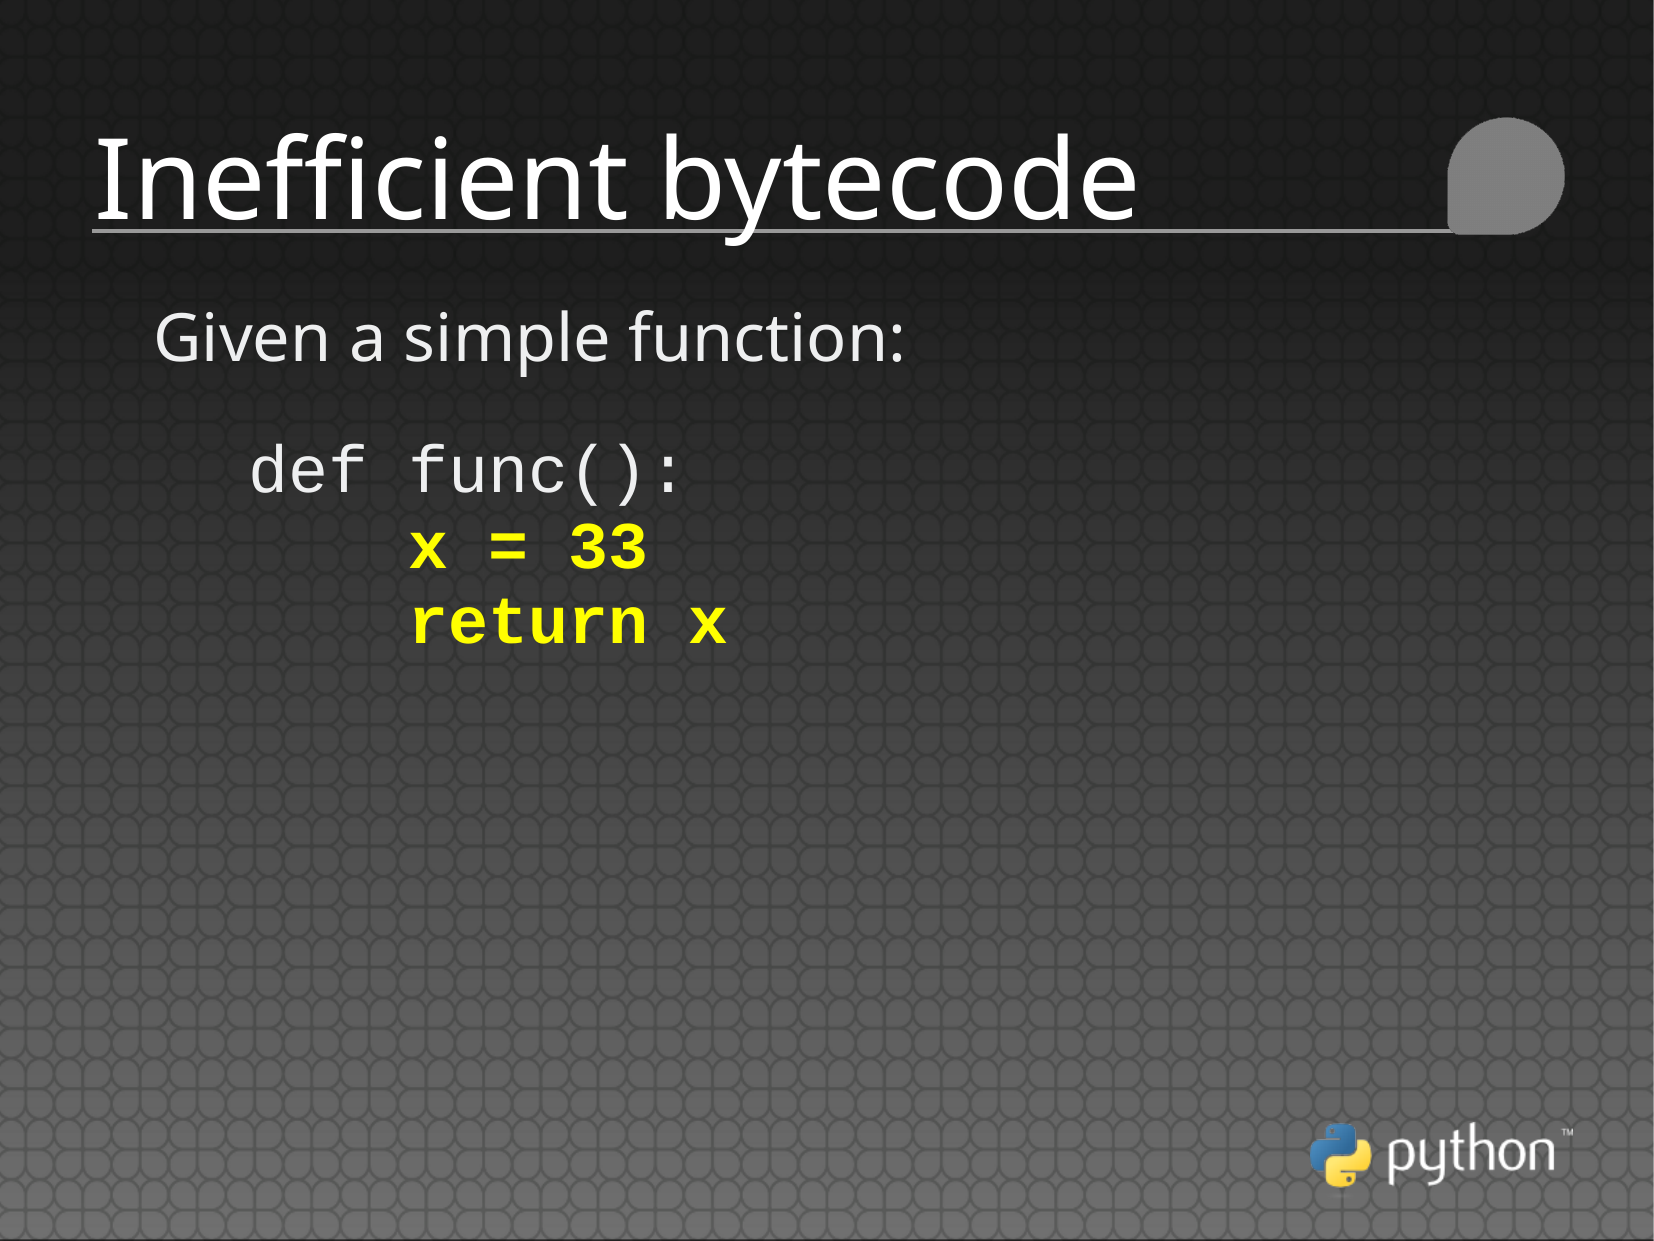

Inefficient bytecode
Given a simple function:
# def func(): x = 33 return x